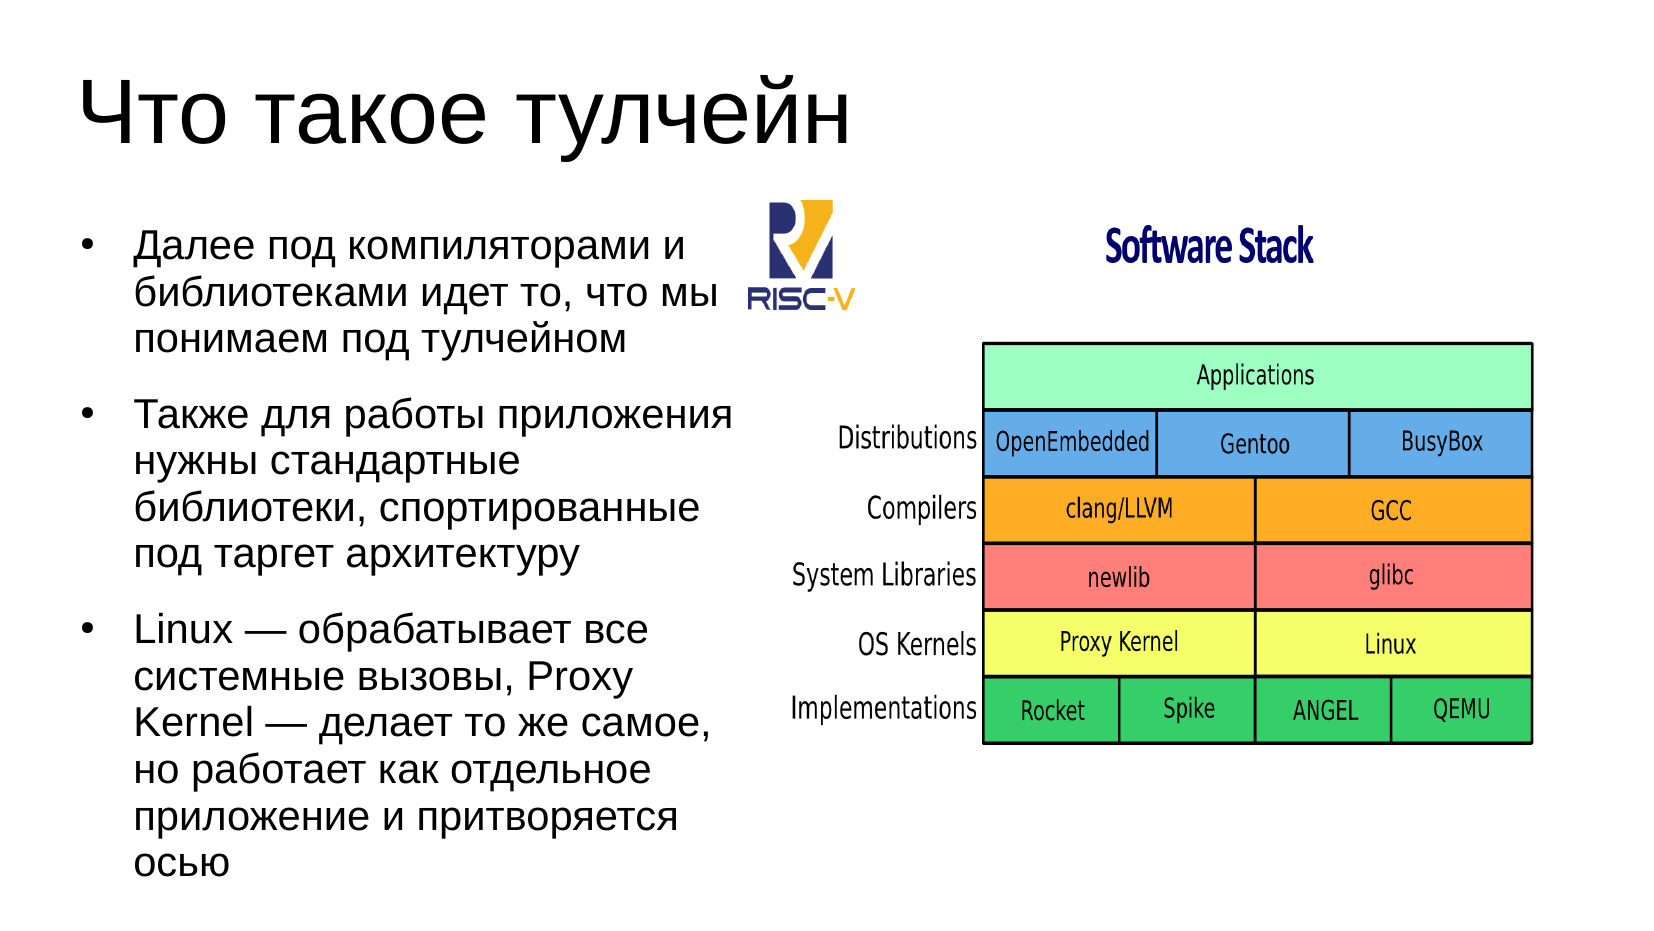

Что такое тулчейн
# Далее под компиляторами и библиотеками идет то, что мы понимаем под тулчейном
Также для работы приложения нужны стандартные библиотеки, спортированные под таргет архитектуру
Linux — обрабатывает все системные вызовы, Proxy Kernel — делает то же самое, но работает как отдельное приложение и притворяется осью